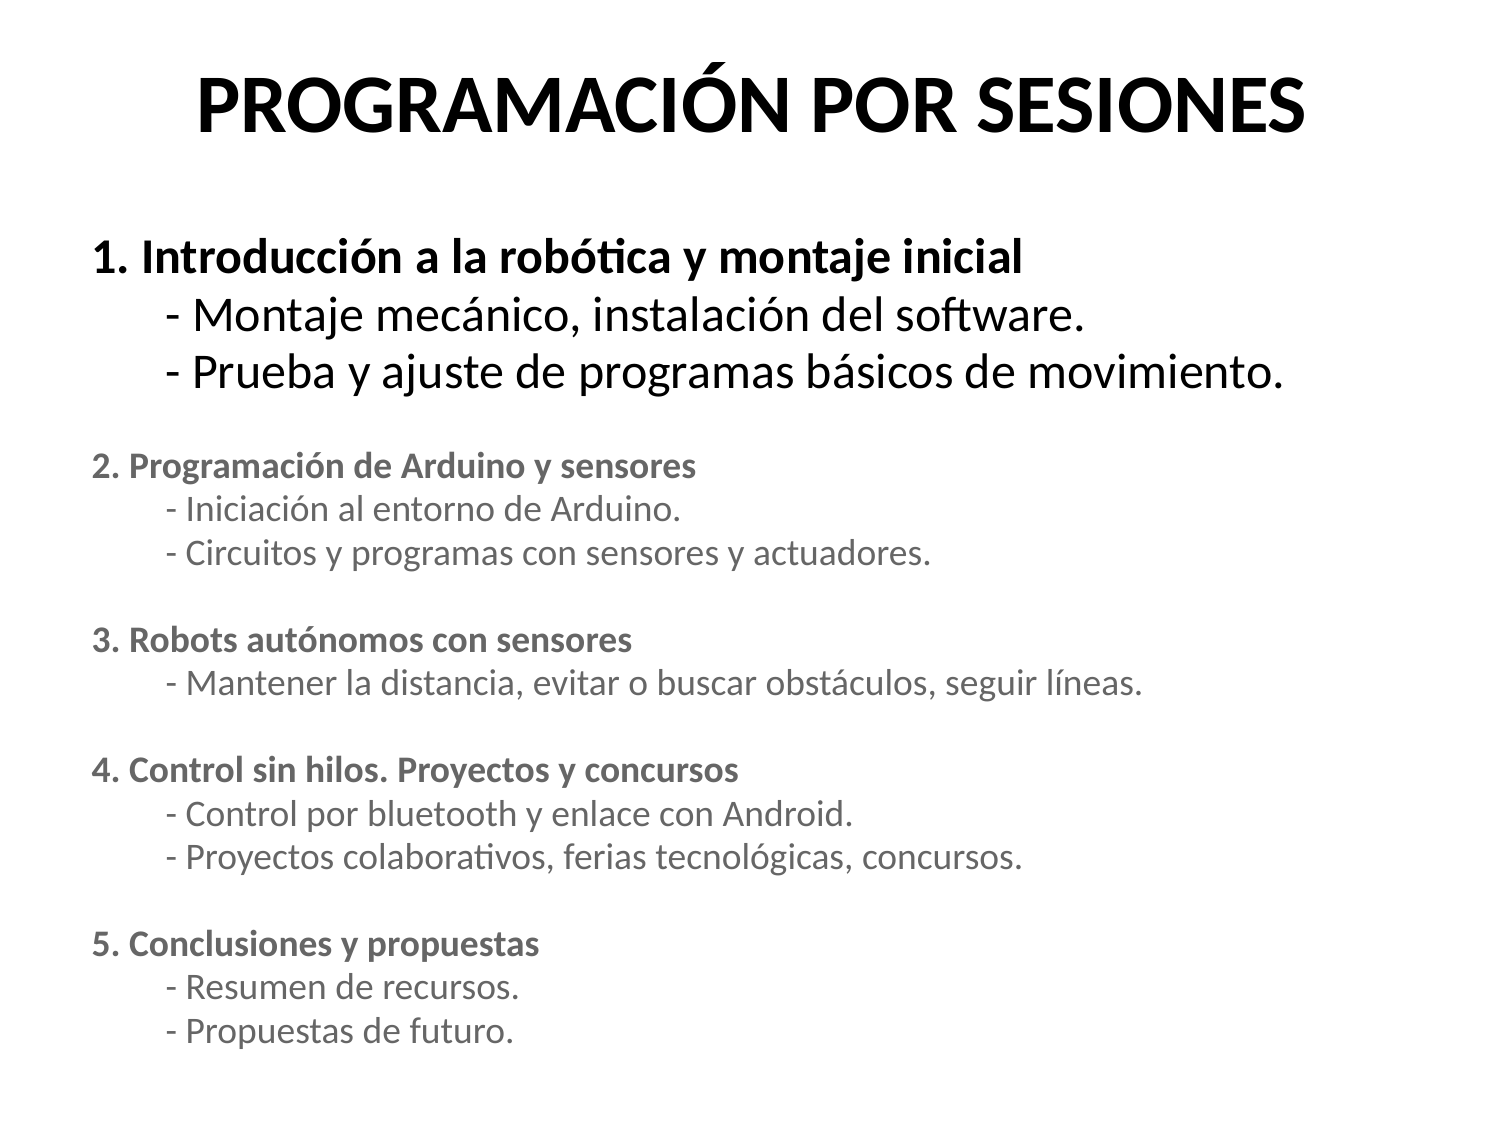

# PROGRAMACIÓN POR SESIONES
1. Introducción a la robótica y montaje inicial
	- Montaje mecánico, instalación del software.
	- Prueba y ajuste de programas básicos de movimiento.
2. Programación de Arduino y sensores
	- Iniciación al entorno de Arduino.
	- Circuitos y programas con sensores y actuadores.
3. Robots autónomos con sensores
	- Mantener la distancia, evitar o buscar obstáculos, seguir líneas.
4. Control sin hilos. Proyectos y concursos
	- Control por bluetooth y enlace con Android.
	- Proyectos colaborativos, ferias tecnológicas, concursos.
5. Conclusiones y propuestas
	- Resumen de recursos.
	- Propuestas de futuro.